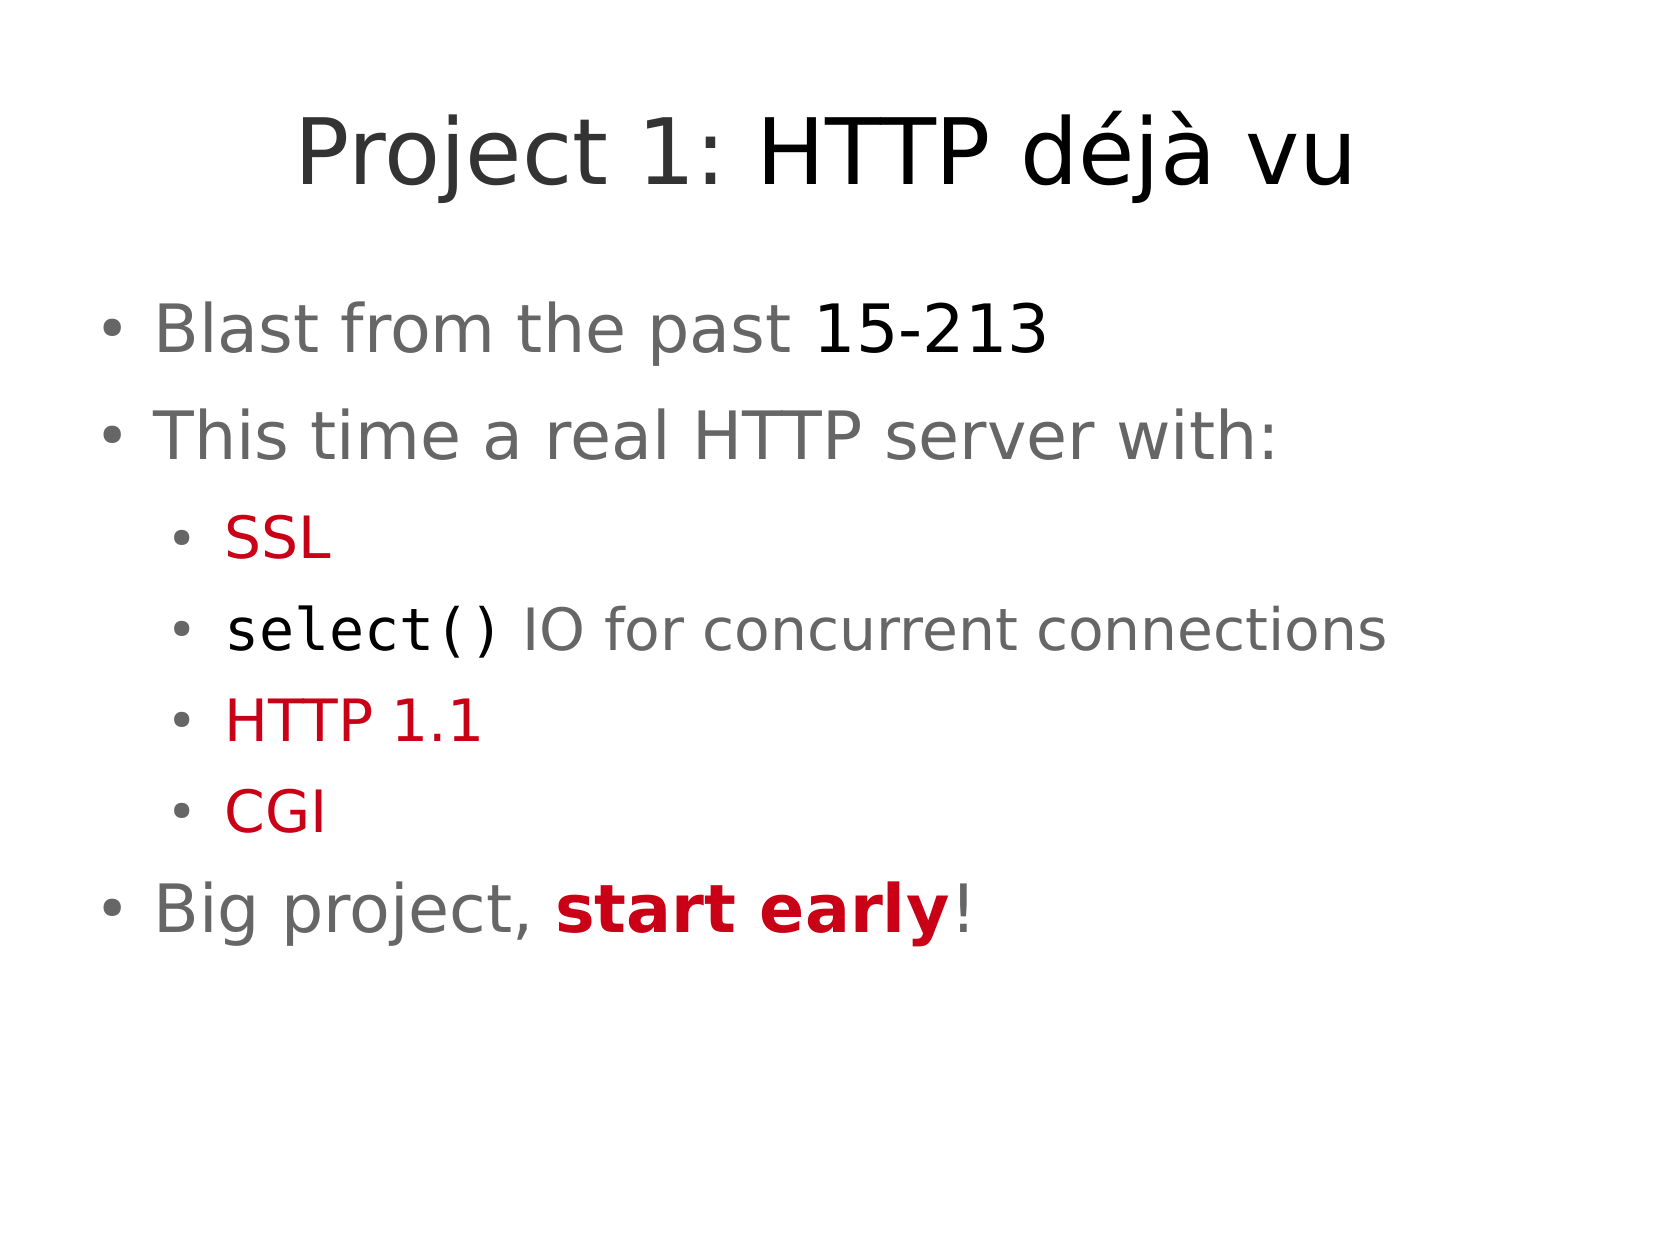

# Project 1: HTTP déjà vu
Blast from the past 15-213
This time a real HTTP server with:
SSL
select() IO for concurrent connections
HTTP 1.1
CGI
Big project, start early!